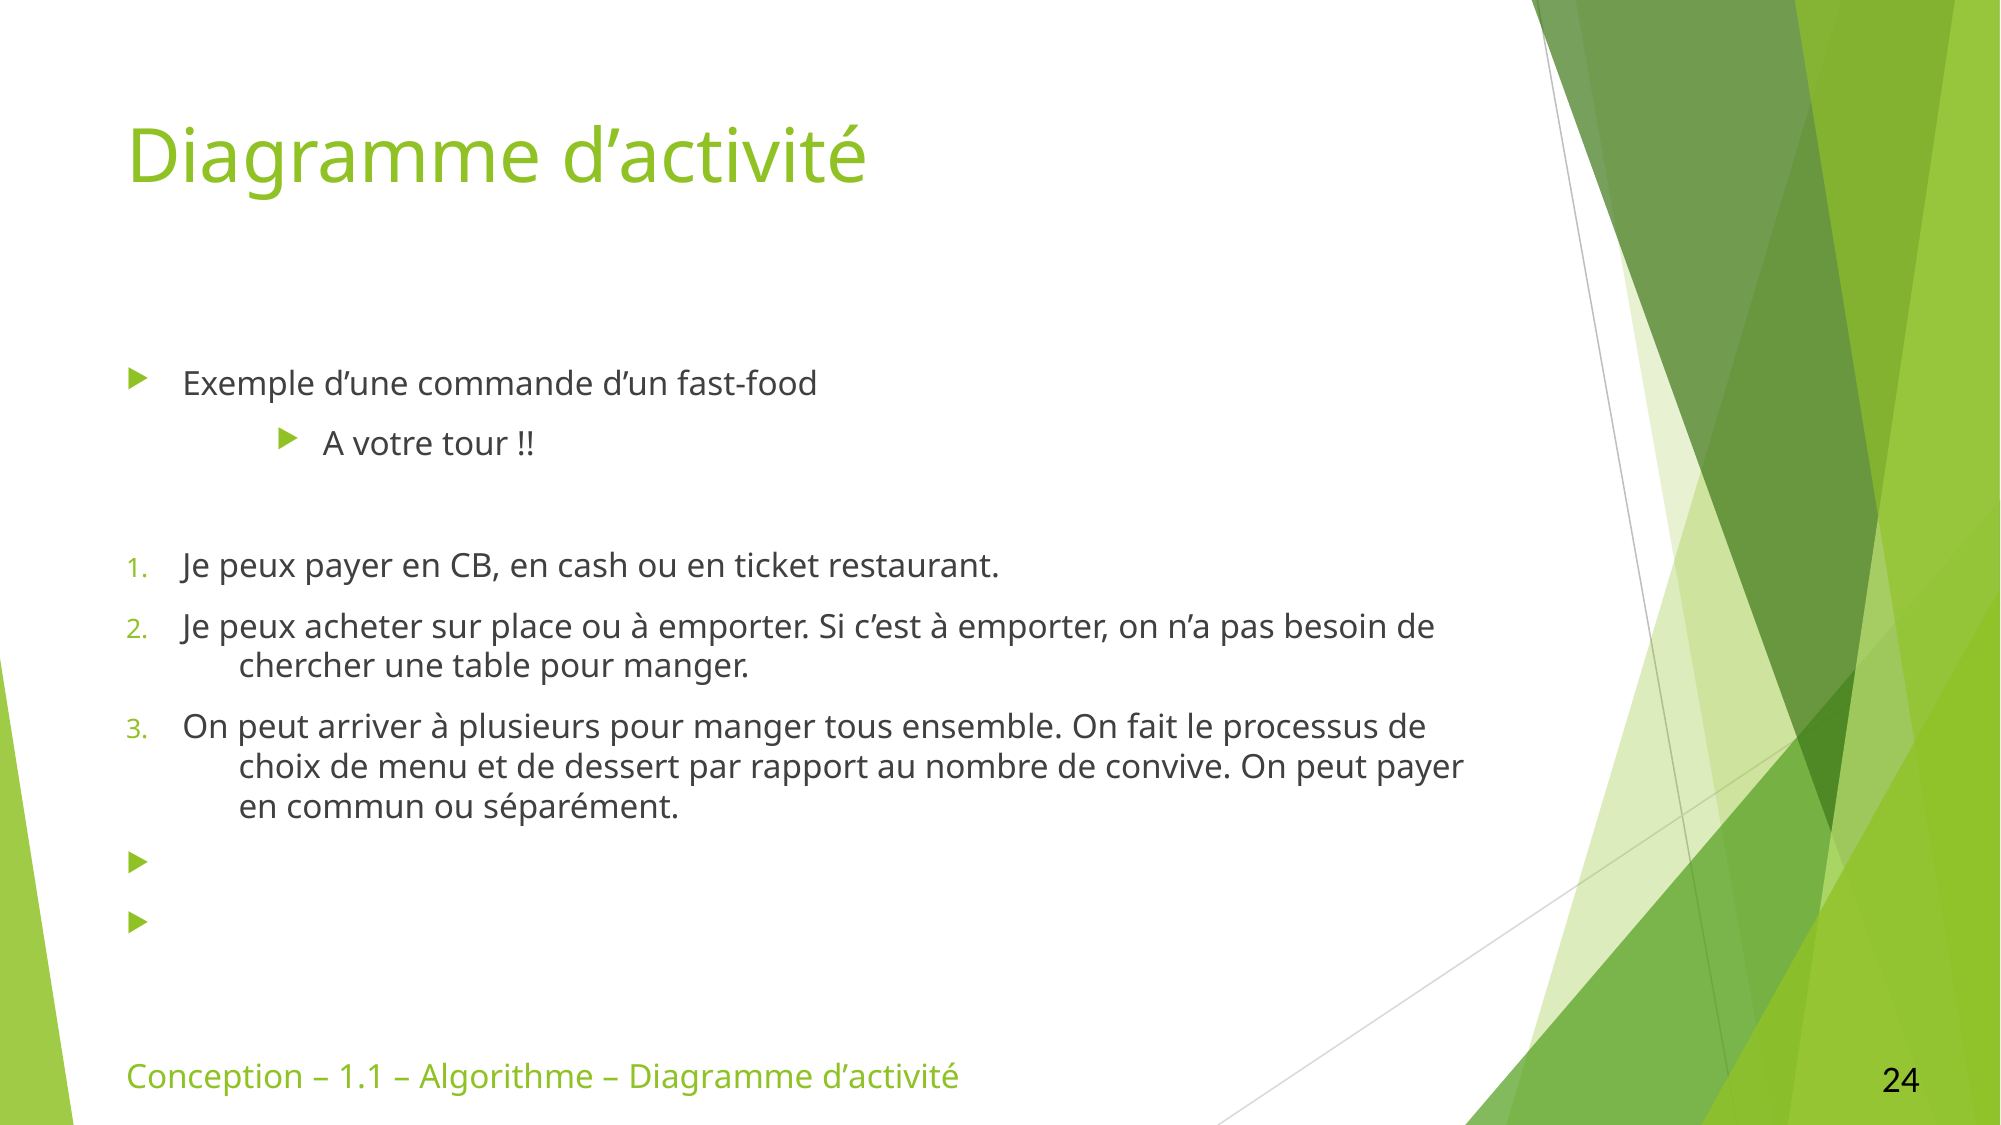

# Diagramme d’activité
Exemple d’une commande d’un fast-food
A votre tour !!
Je peux payer en CB, en cash ou en ticket restaurant.
Je peux acheter sur place ou à emporter. Si c’est à emporter, on n’a pas besoin de chercher une table pour manger.
On peut arriver à plusieurs pour manger tous ensemble. On fait le processus de choix de menu et de dessert par rapport au nombre de convive. On peut payer en commun ou séparément.
Conception – 1.1 – Algorithme – Diagramme d’activité